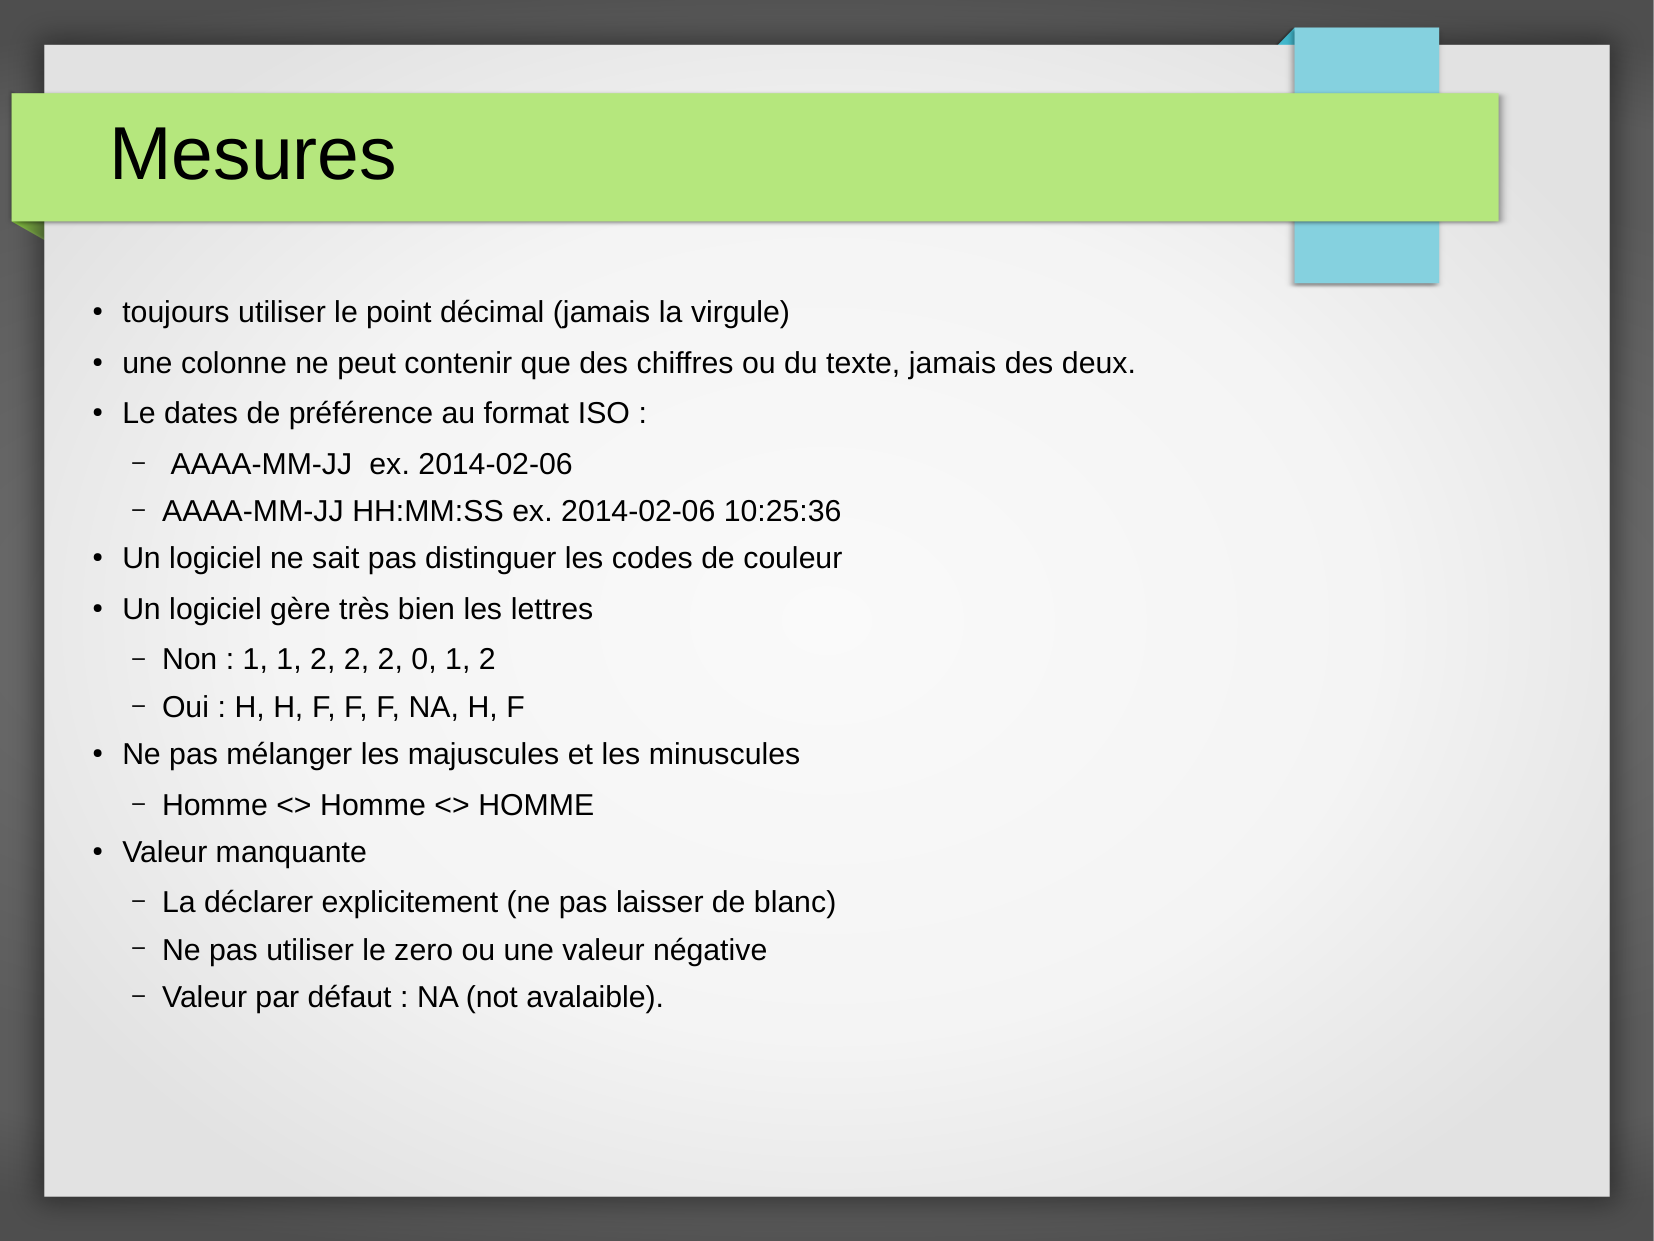

# Mesures
toujours utiliser le point décimal (jamais la virgule)
une colonne ne peut contenir que des chiffres ou du texte, jamais des deux.
Le dates de préférence au format ISO :
 AAAA-MM-JJ ex. 2014-02-06
AAAA-MM-JJ HH:MM:SS ex. 2014-02-06 10:25:36
Un logiciel ne sait pas distinguer les codes de couleur
Un logiciel gère très bien les lettres
Non : 1, 1, 2, 2, 2, 0, 1, 2
Oui : H, H, F, F, F, NA, H, F
Ne pas mélanger les majuscules et les minuscules
Homme <> Homme <> HOMME
Valeur manquante
La déclarer explicitement (ne pas laisser de blanc)
Ne pas utiliser le zero ou une valeur négative
Valeur par défaut : NA (not avalaible).